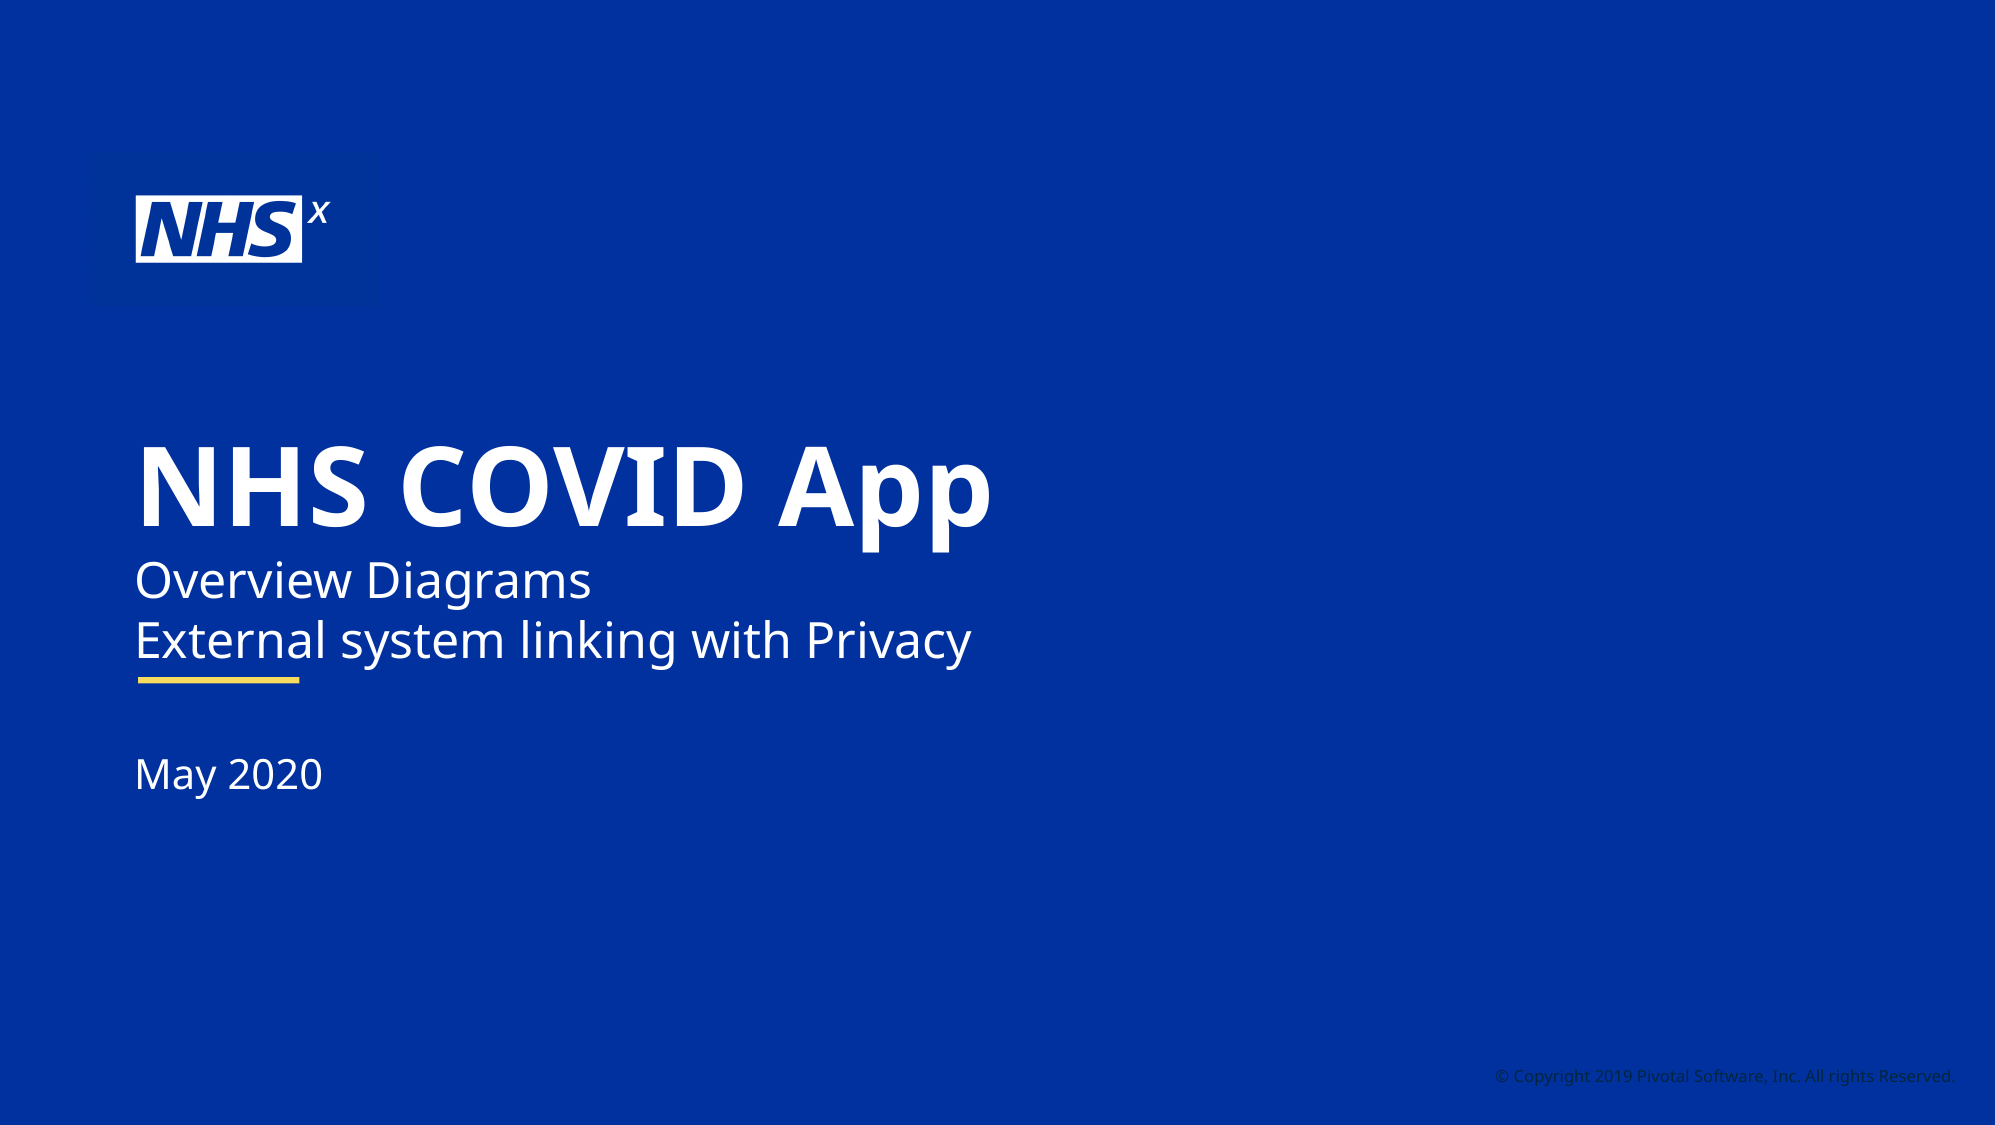

# NHS COVID App Overview Diagrams External system linking with Privacy
May 2020